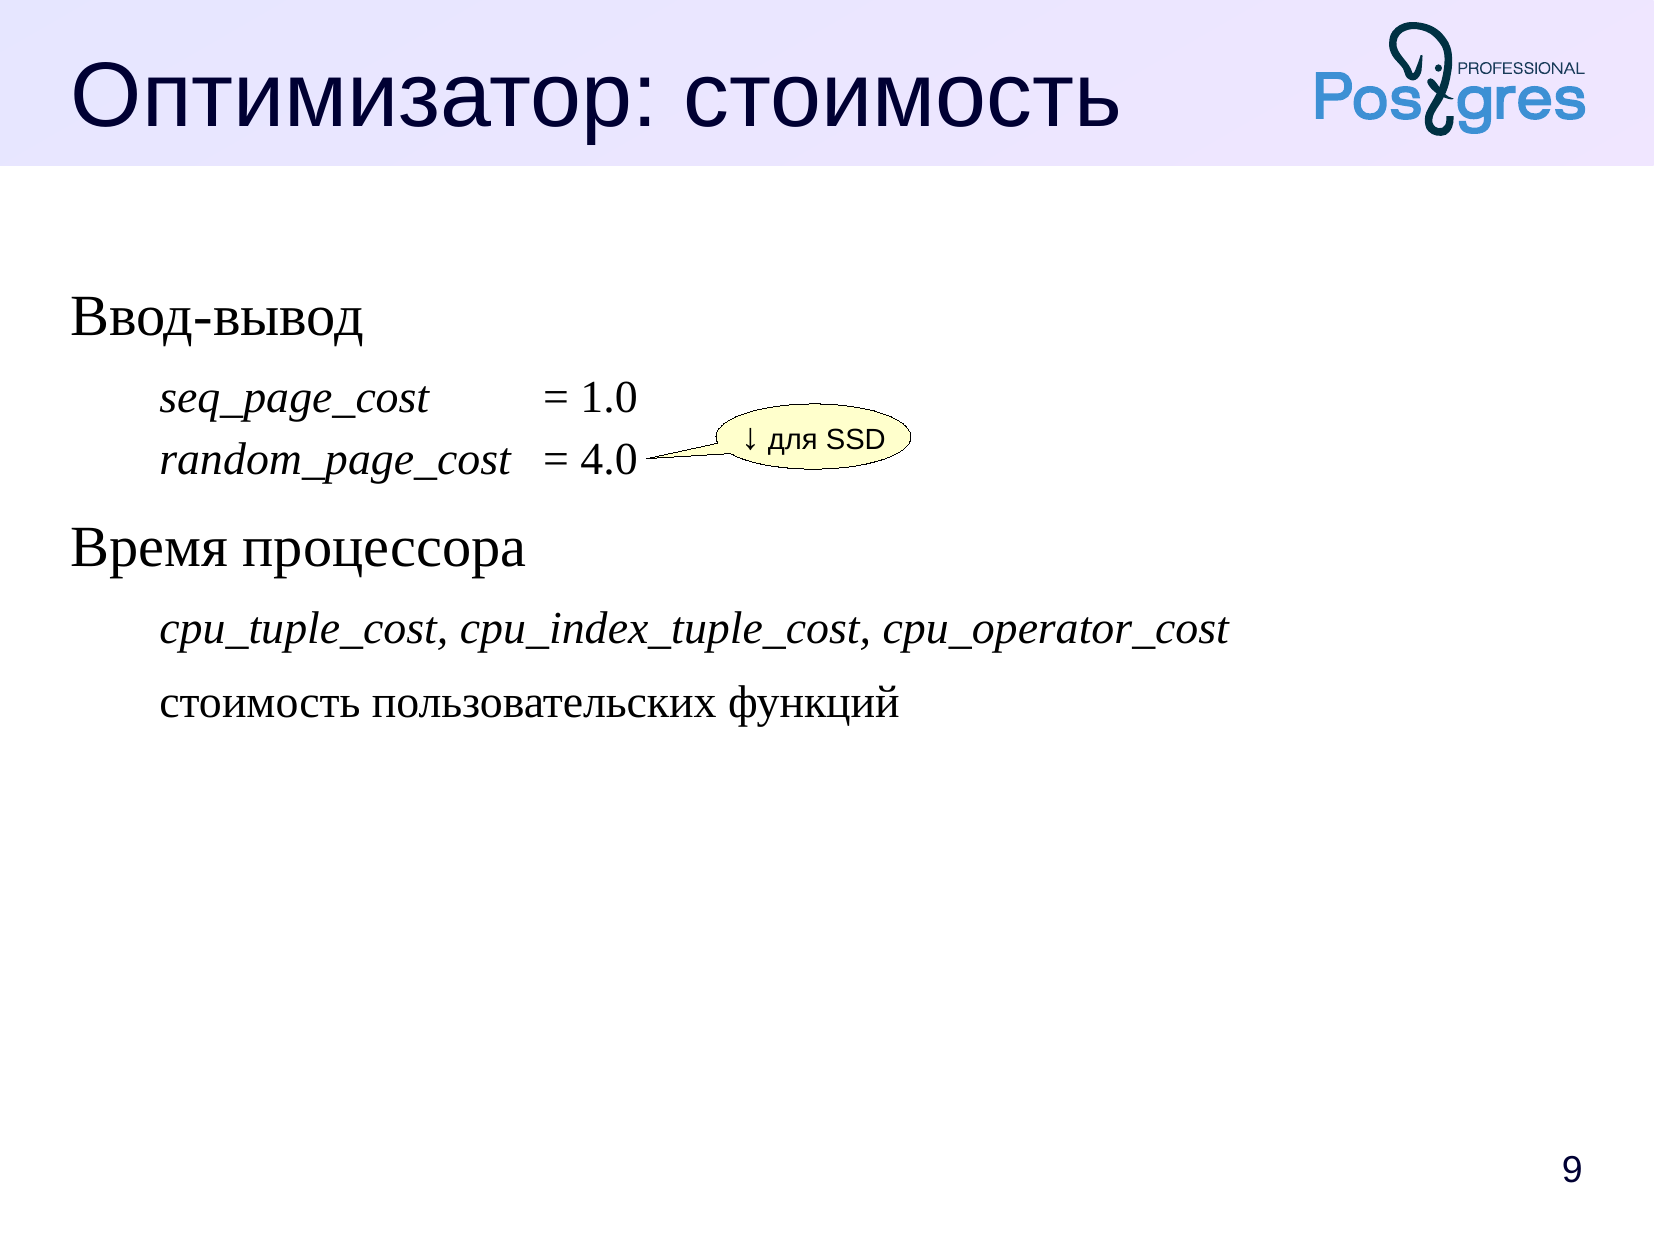

# Оптимизатор: стоимость
Ввод-вывод
seq_page_cost	= 1.0
random_page_cost	= 4.0
Время процессора
cpu_tuple_cost, cpu_index_tuple_cost, cpu_operator_cost
стоимость пользовательских функций
↓ для SSD